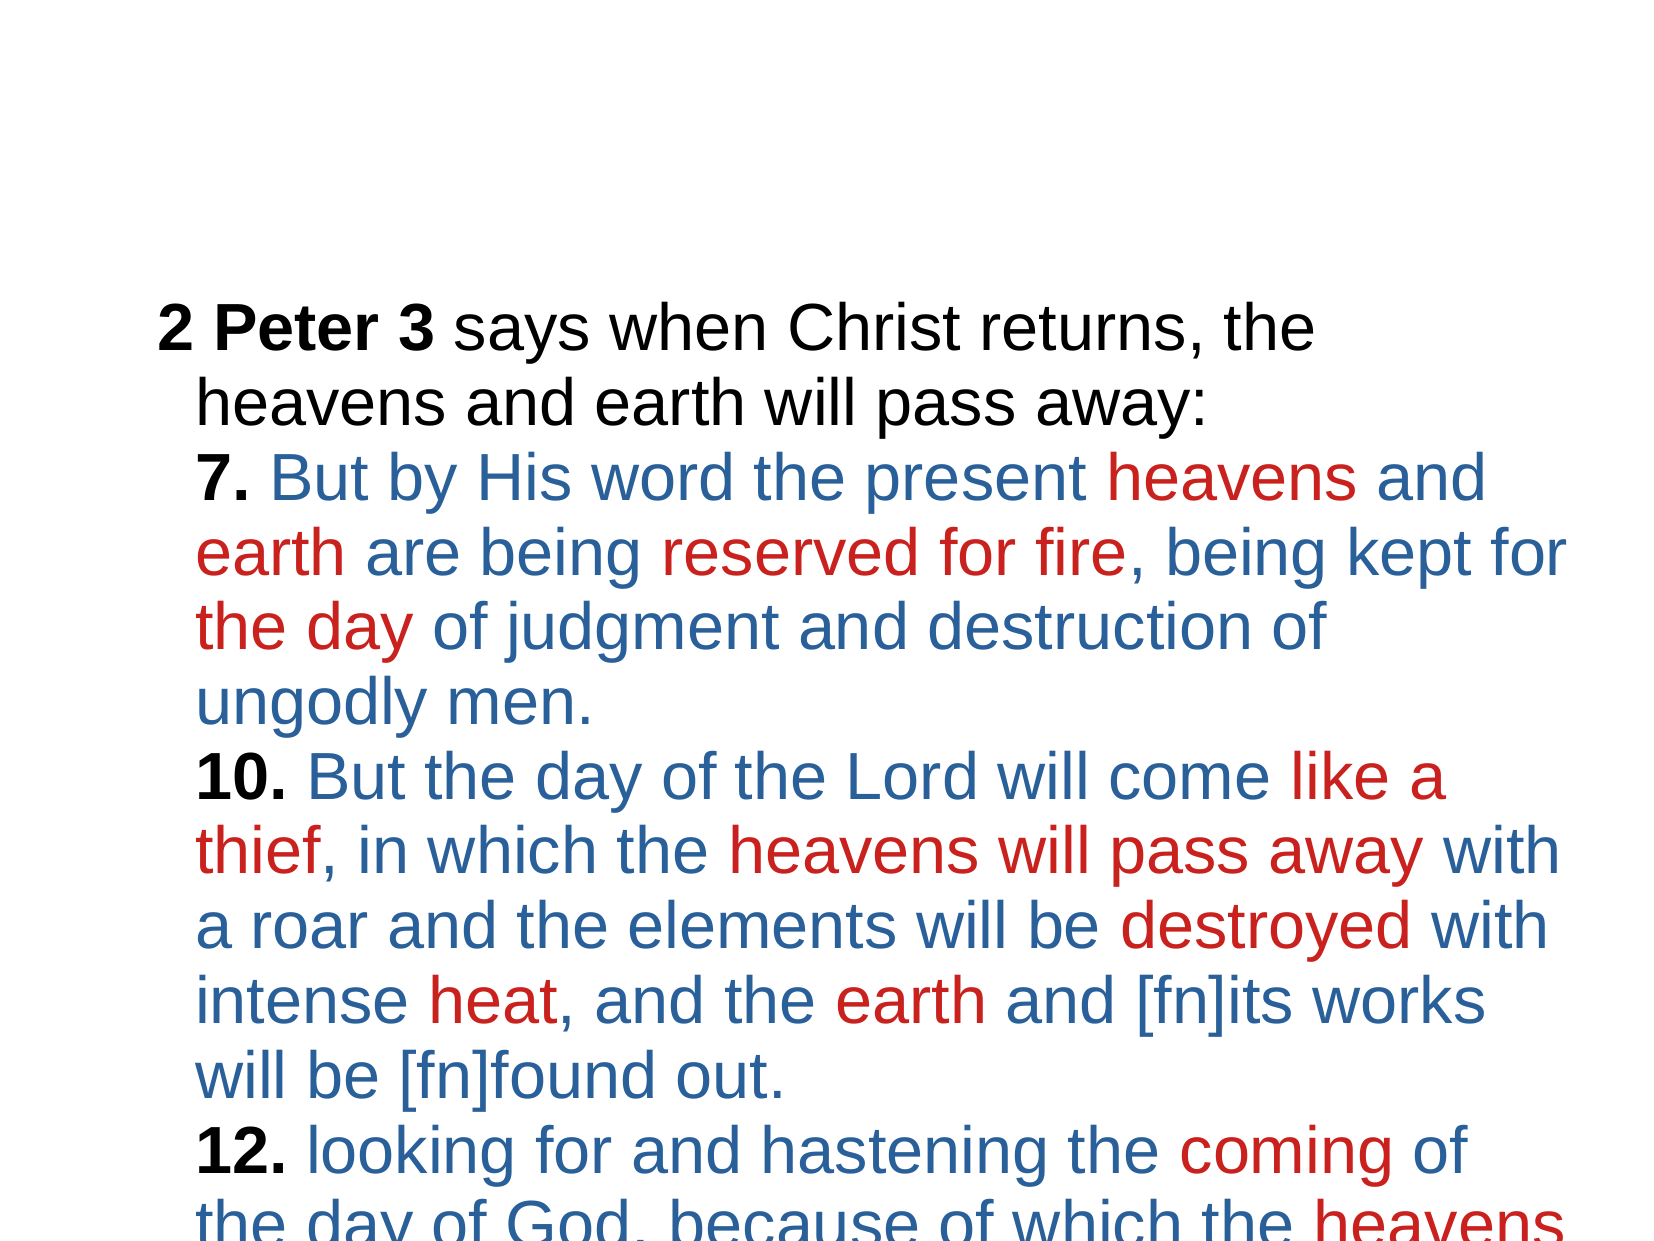

#
2 Peter 3 says when Christ returns, the heavens and earth will pass away:
7. But by His word the present heavens and earth are being reserved for fire, being kept for the day of judgment and destruction of ungodly men.
10. But the day of the Lord will come like a thief, in which the heavens will pass away with a roar and the elements will be destroyed with intense heat, and the earth and [fn]its works will be [fn]found out.
12. looking for and hastening the coming of the day of God, because of which the heavens burning will be destroyed, and the elements will melt with intense heat!